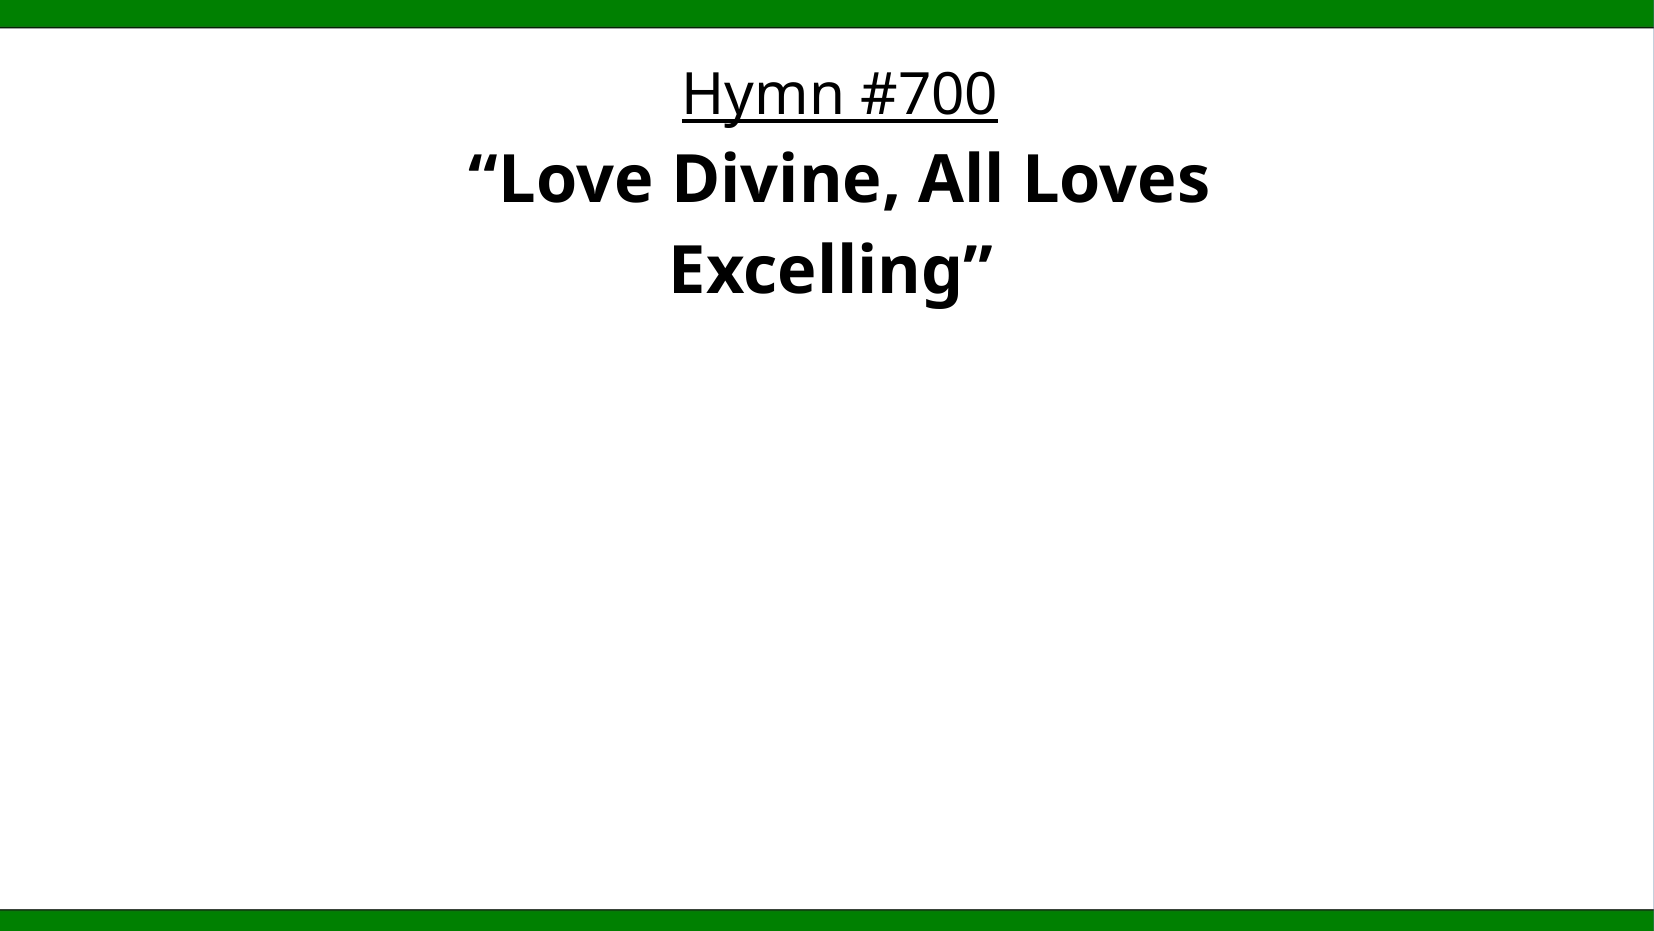

Hymn #700
“Love Divine, All Loves Excelling”